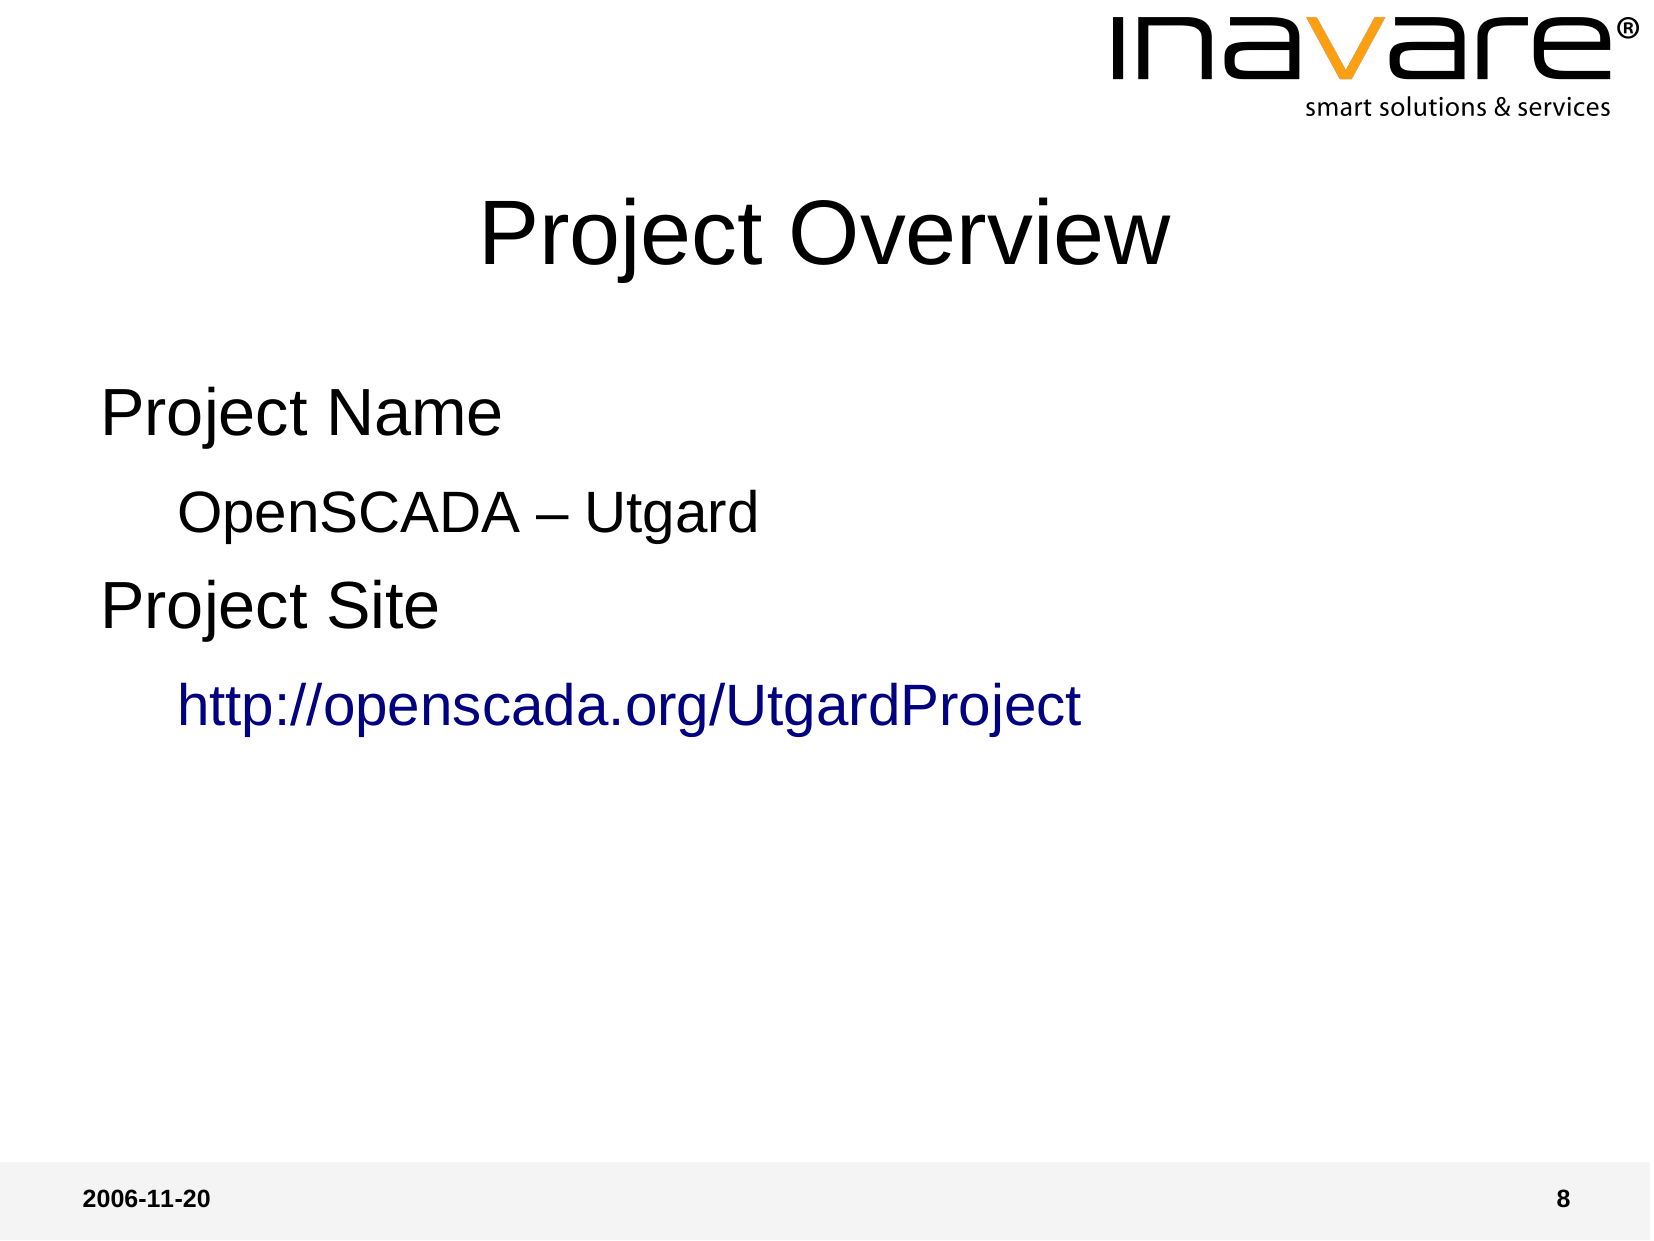

# Project Overview
Project Name
OpenSCADA – Utgard
Project Site
http://openscada.org/UtgardProject
2006-11-20
8